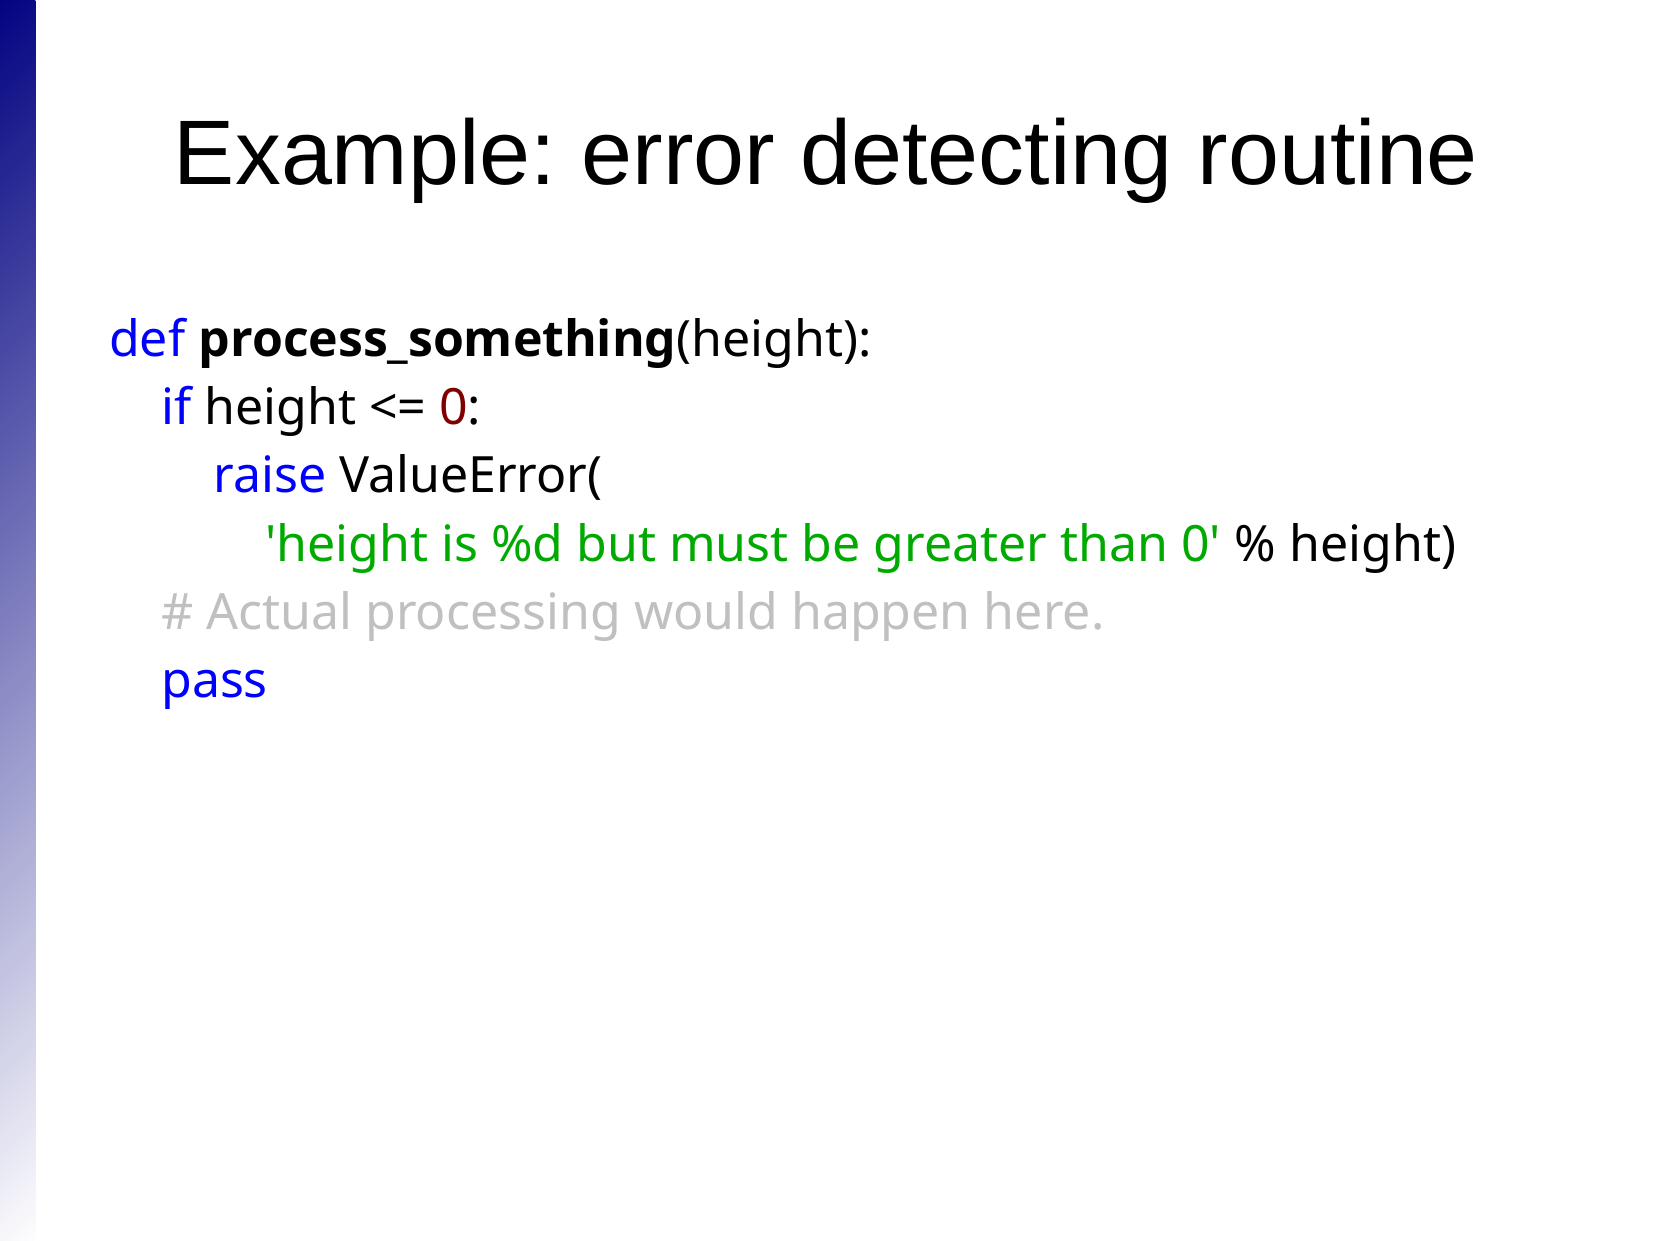

# Example: error detecting routine
def process_something(height):
 if height <= 0:
 raise ValueError(
 'height is %d but must be greater than 0' % height)
 # Actual processing would happen here.
 pass